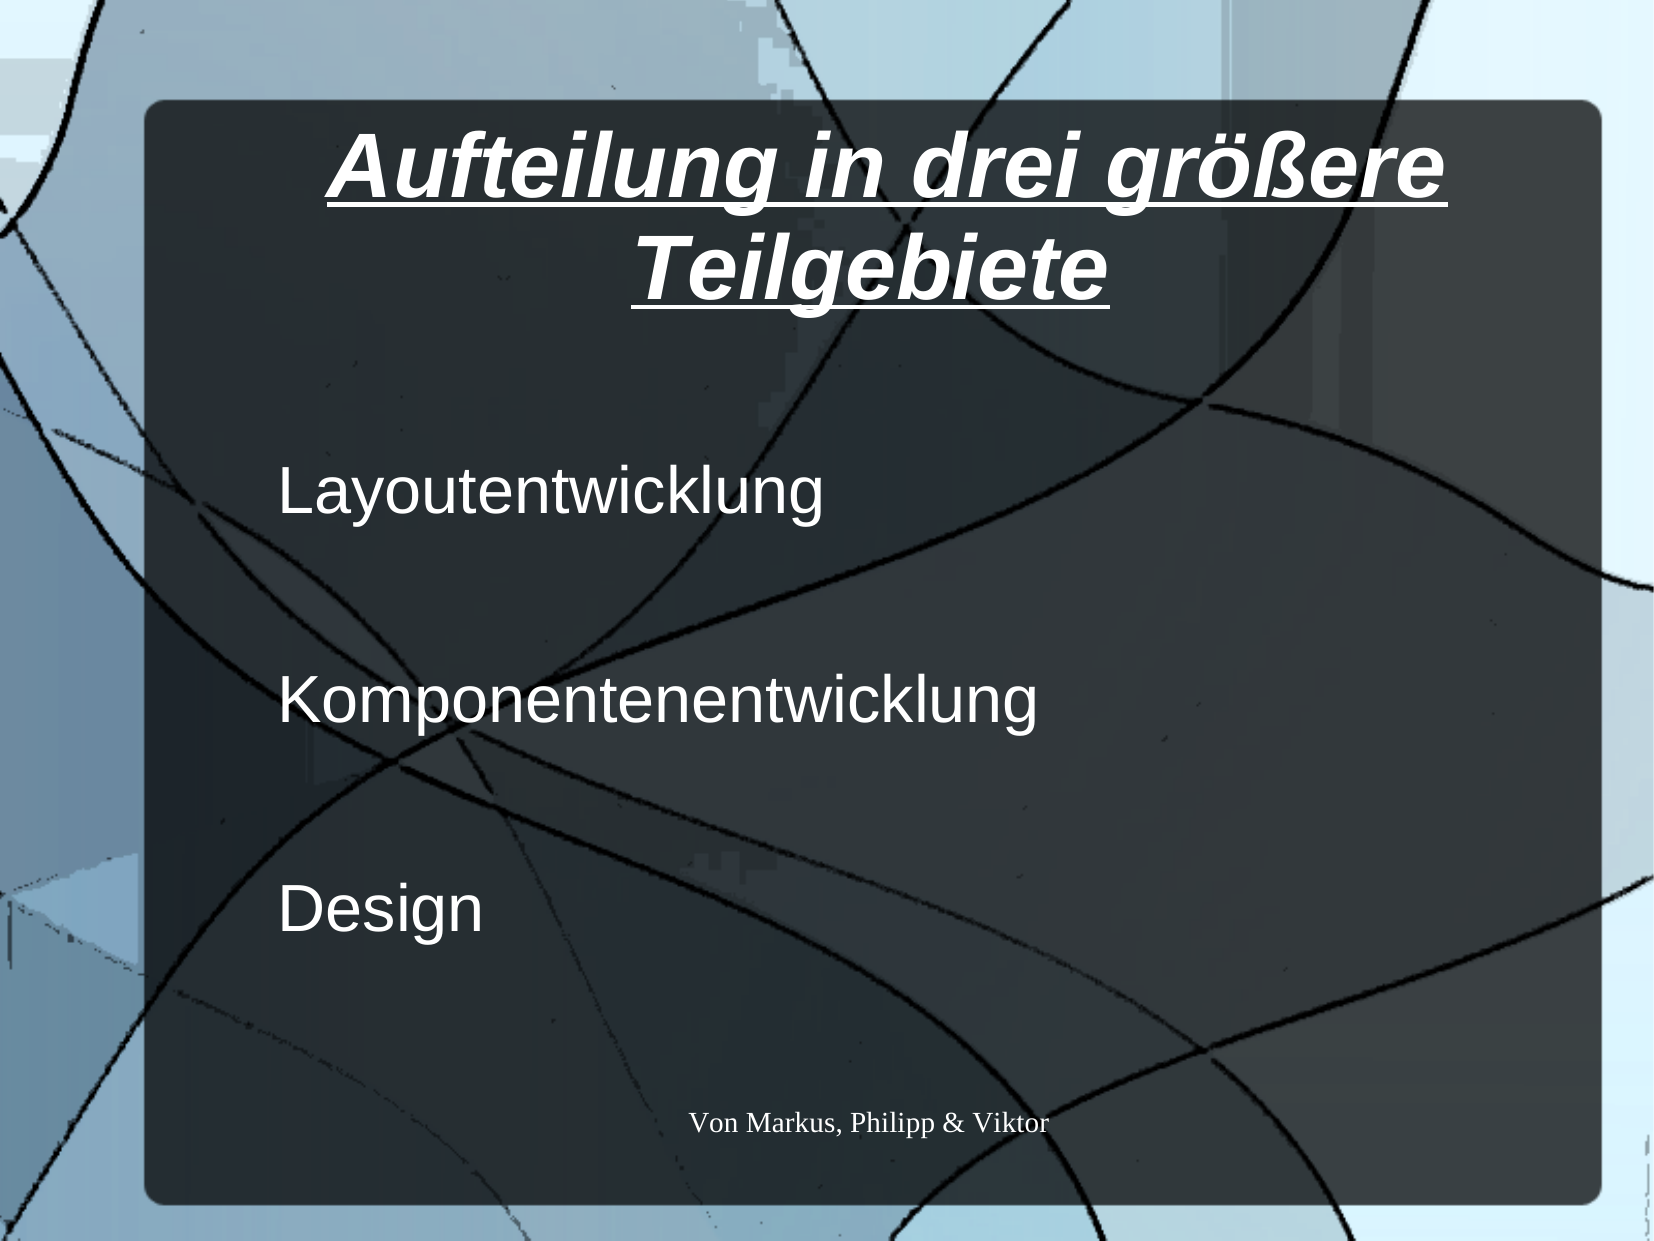

# Aufteilung in drei größere Teilgebiete
Layoutentwicklung
Komponentenentwicklung
Design
Von Markus, Philipp & Viktor